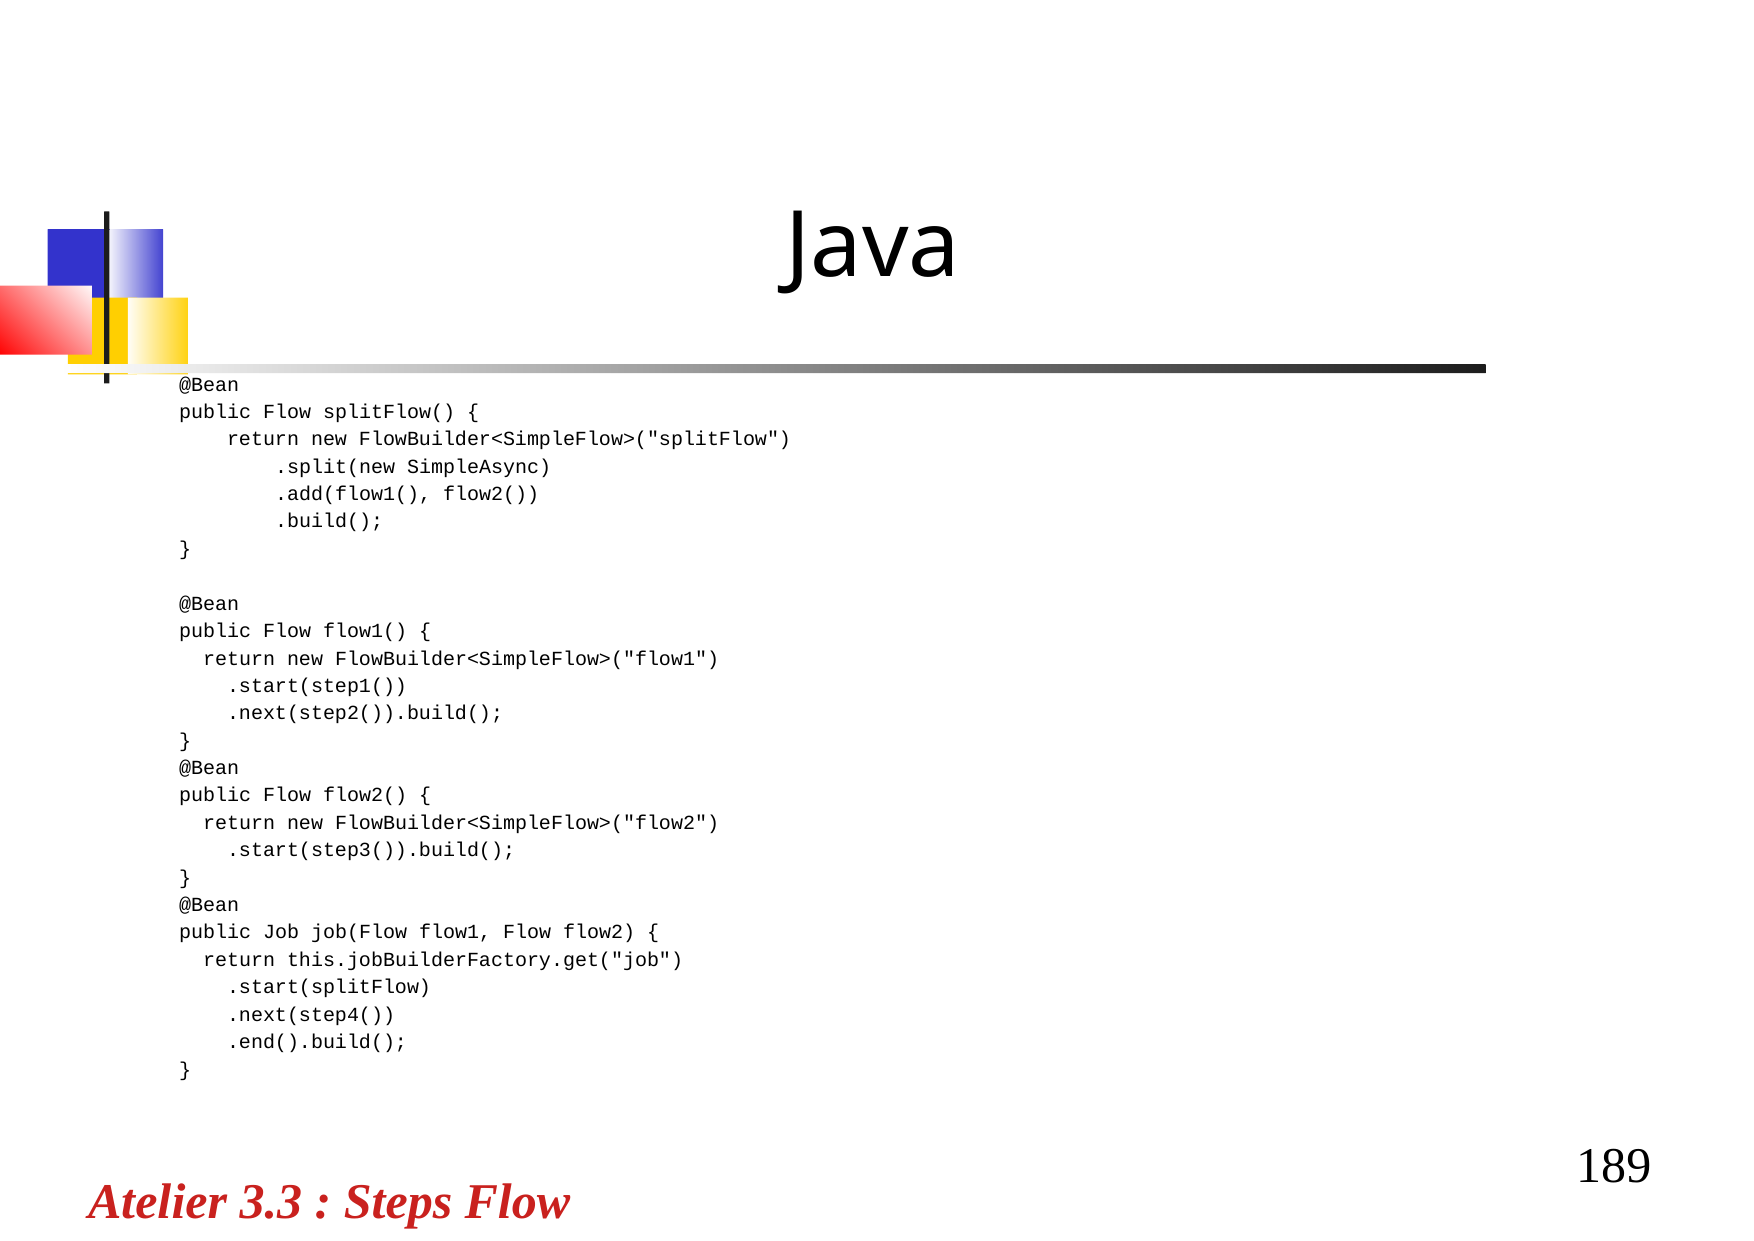

# Java
@Bean
public Flow splitFlow() {
 return new FlowBuilder<SimpleFlow>("splitFlow")
 .split(new SimpleAsync)
 .add(flow1(), flow2())
 .build();
}
@Bean
public Flow flow1() {
 return new FlowBuilder<SimpleFlow>("flow1")
 .start(step1())
 .next(step2()).build();
}
@Bean
public Flow flow2() {
 return new FlowBuilder<SimpleFlow>("flow2")
 .start(step3()).build();
}
@Bean
public Job job(Flow flow1, Flow flow2) {
 return this.jobBuilderFactory.get("job")
 .start(splitFlow)
 .next(step4())
 .end().build();
}
Atelier 3.3 : Steps Flow